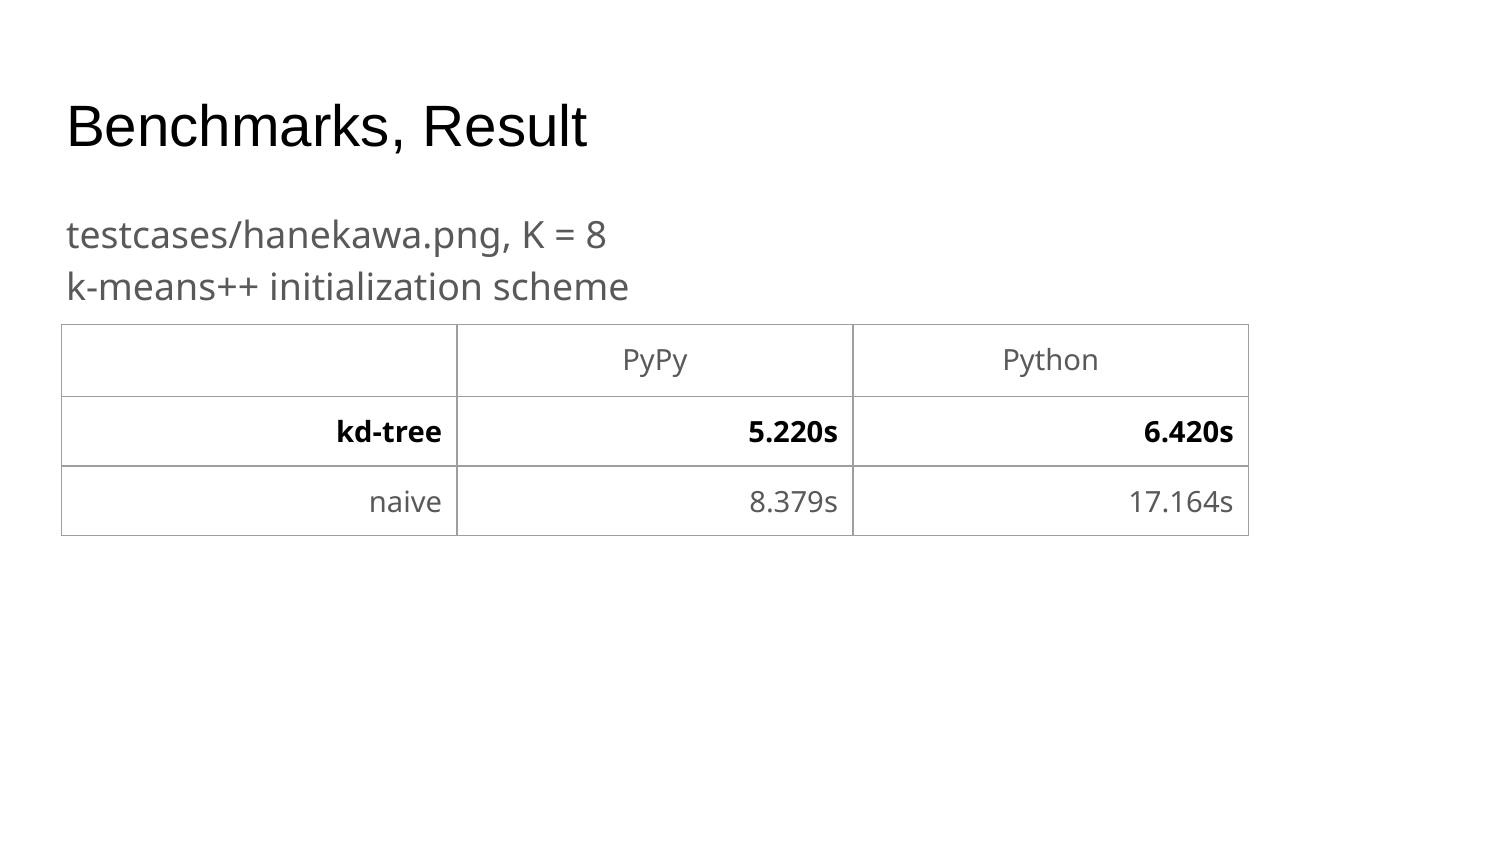

# Benchmarks, Result
testcases/hanekawa.png, K = 8
k-means++ initialization scheme
| | PyPy | Python |
| --- | --- | --- |
| kd-tree | 5.220s | 6.420s |
| naive | 8.379s | 17.164s |